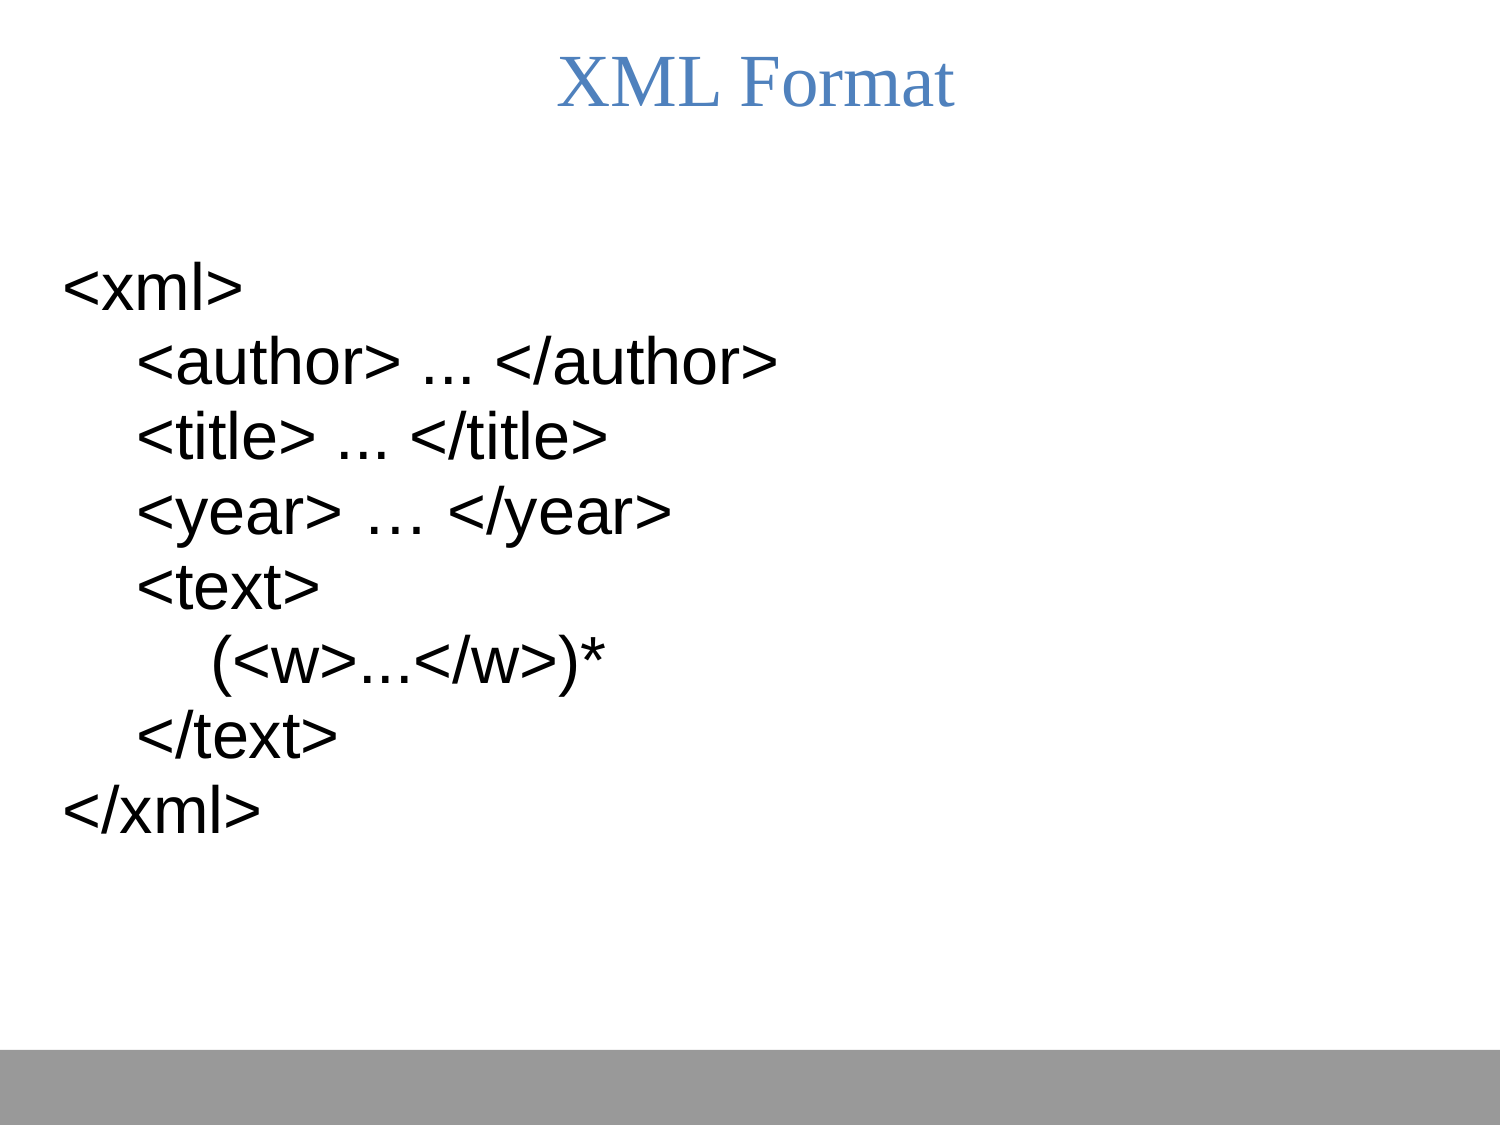

# XML Format
<xml>
	<author> ... </author>
	<title> ... </title>
	<year> … </year>
	<text>
		(<w>...</w>)*
	</text>
</xml>